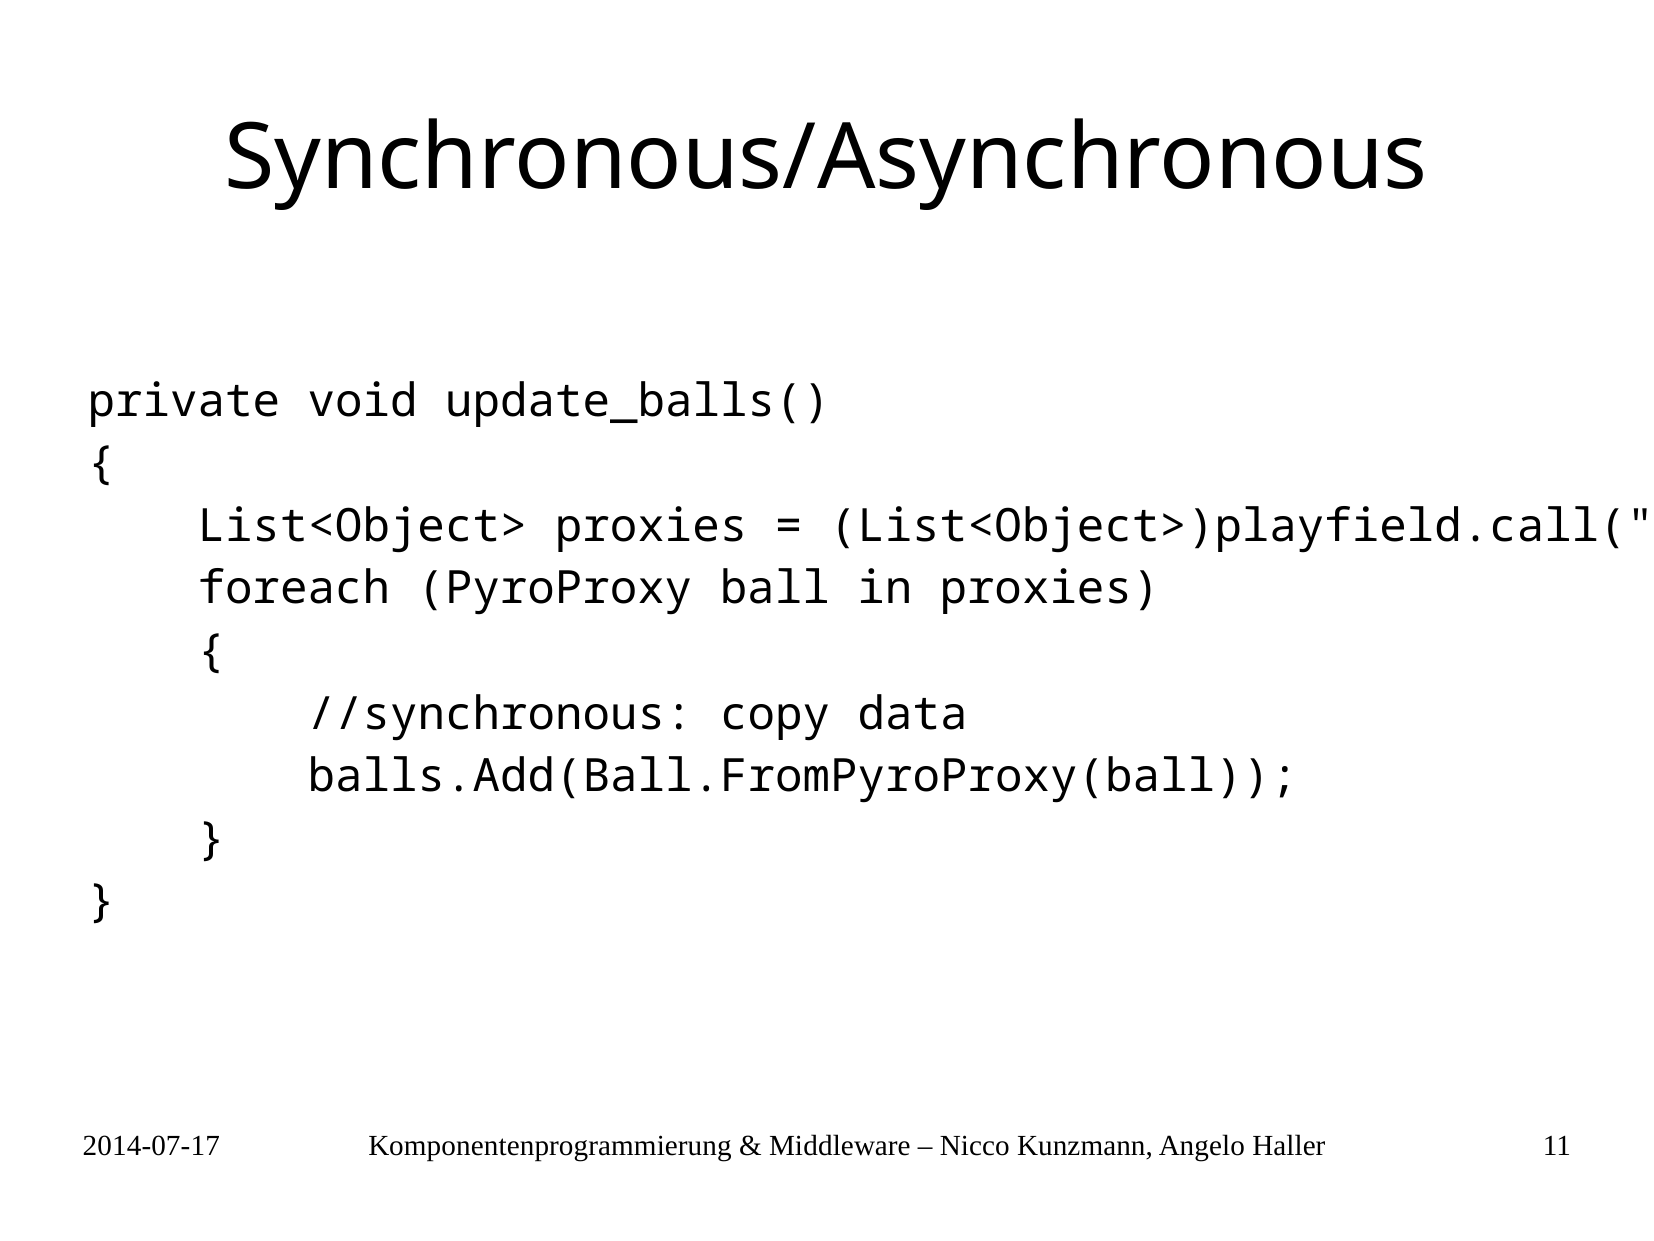

# Synchronous/Asynchronous
 private void update_balls()
 {
 List<Object> proxies = (List<Object>)playfield.call("get_balls");
 foreach (PyroProxy ball in proxies)
 {
 //synchronous: copy data
 balls.Add(Ball.FromPyroProxy(ball));
 }
 }
2014-07-17
Komponentenprogrammierung & Middleware – Nicco Kunzmann, Angelo Haller
11